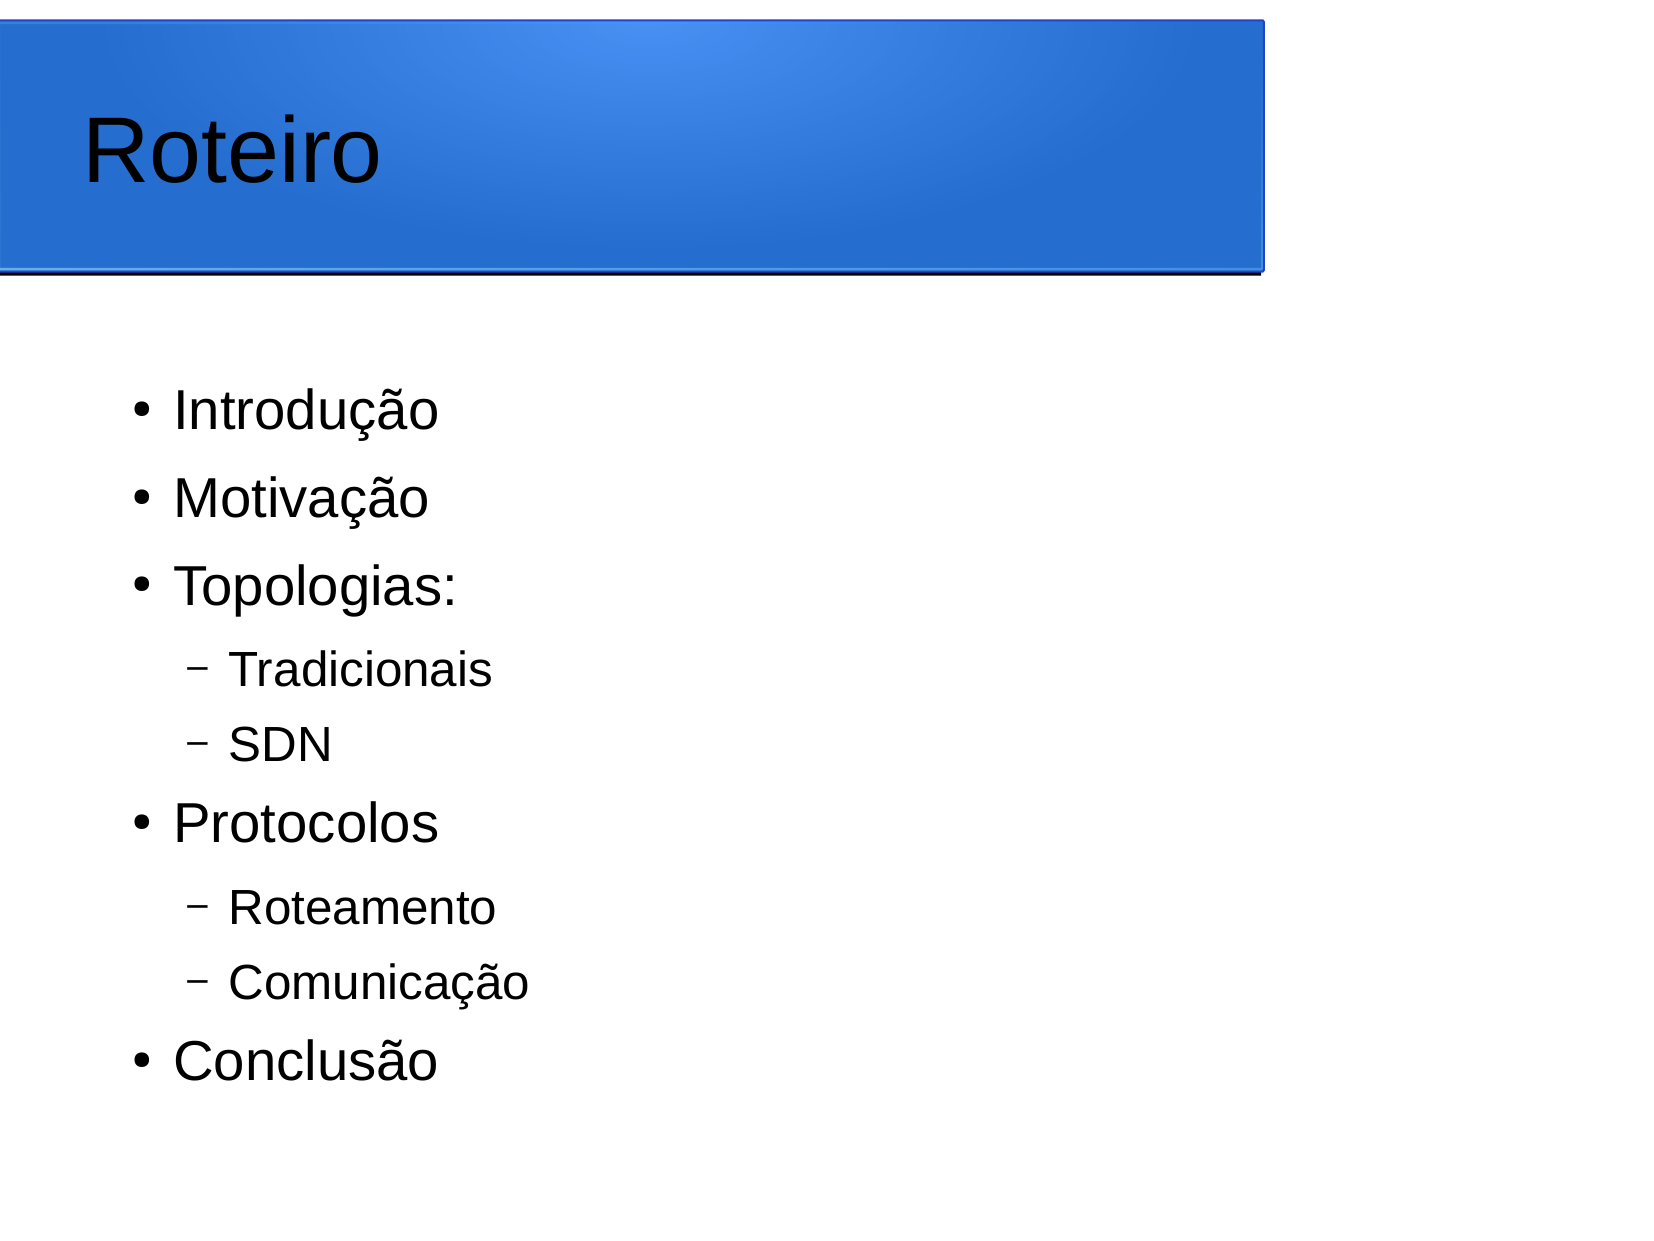

# Roteiro
Introdução
Motivação
Topologias:
Tradicionais
SDN
Protocolos
Roteamento
Comunicação
Conclusão